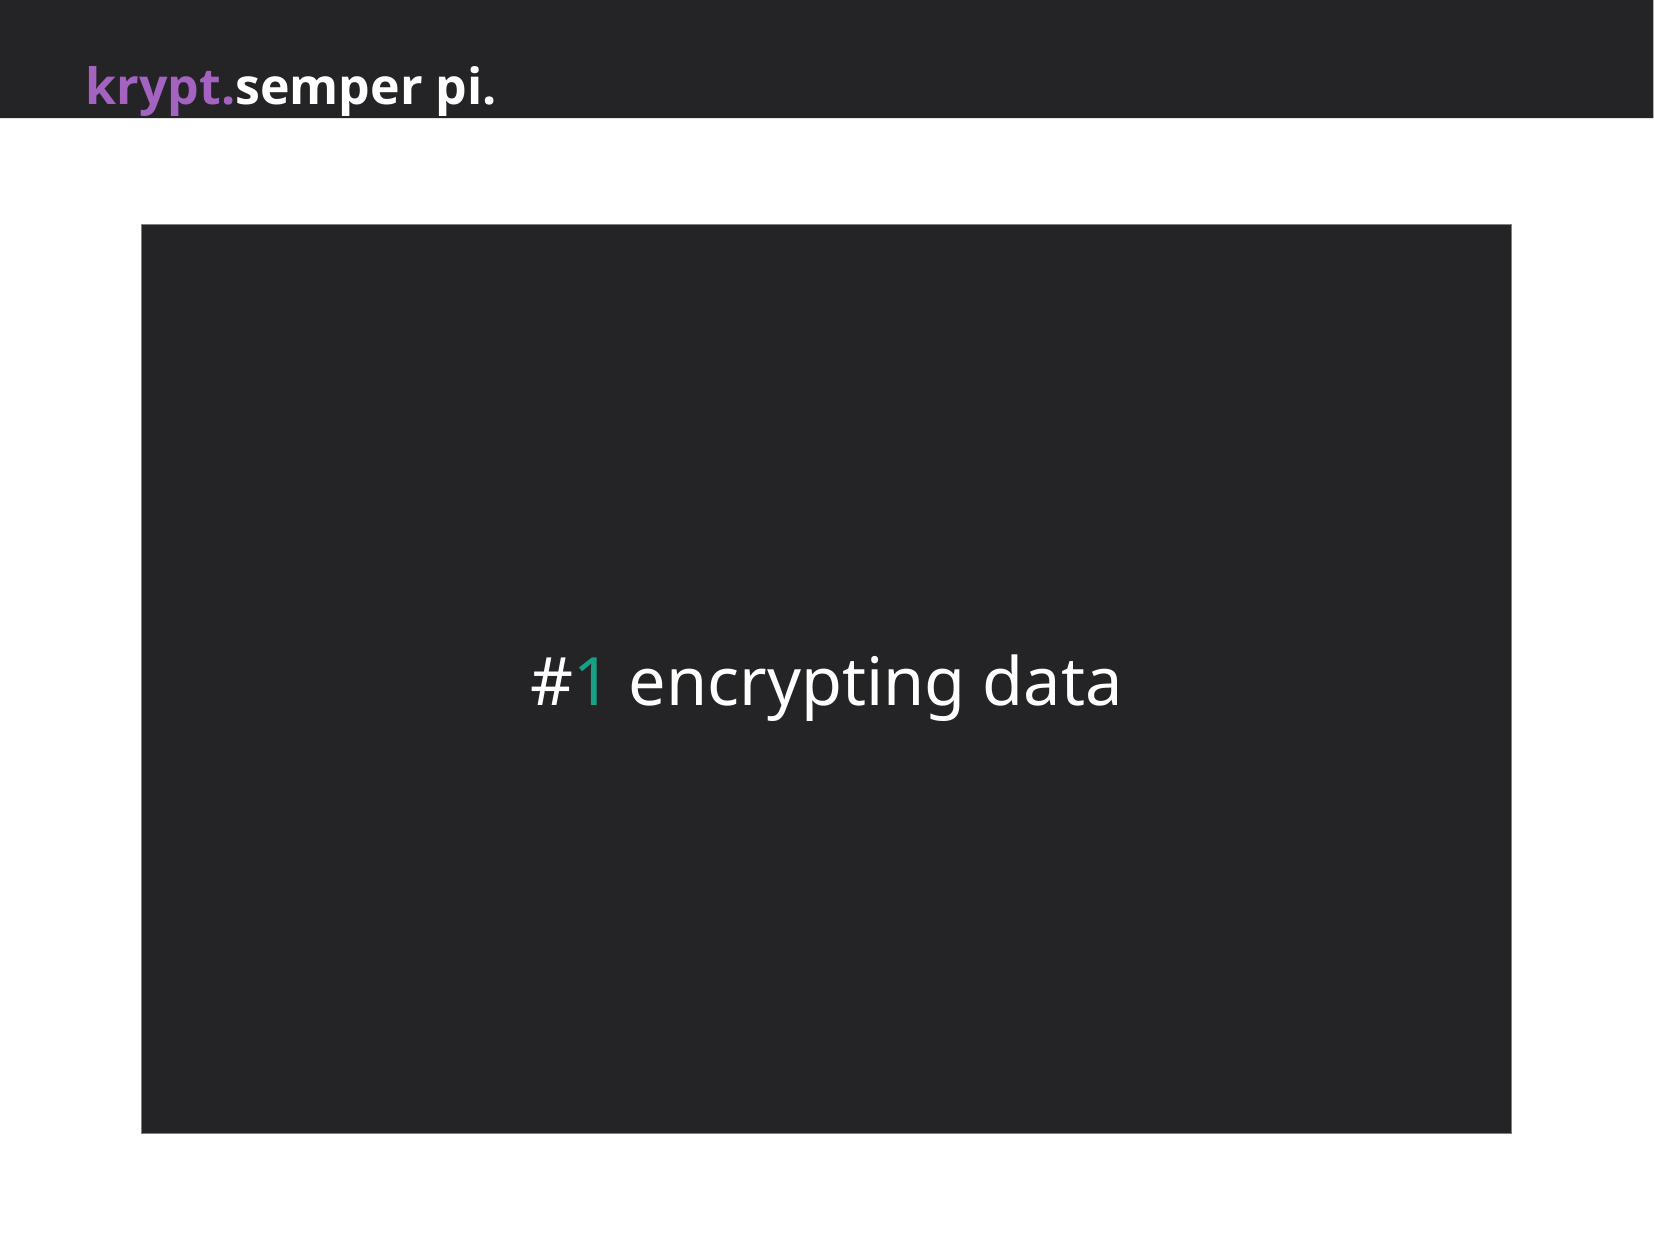

krypt.semper pi.
#1 encrypting data
krypt first of all is a framework